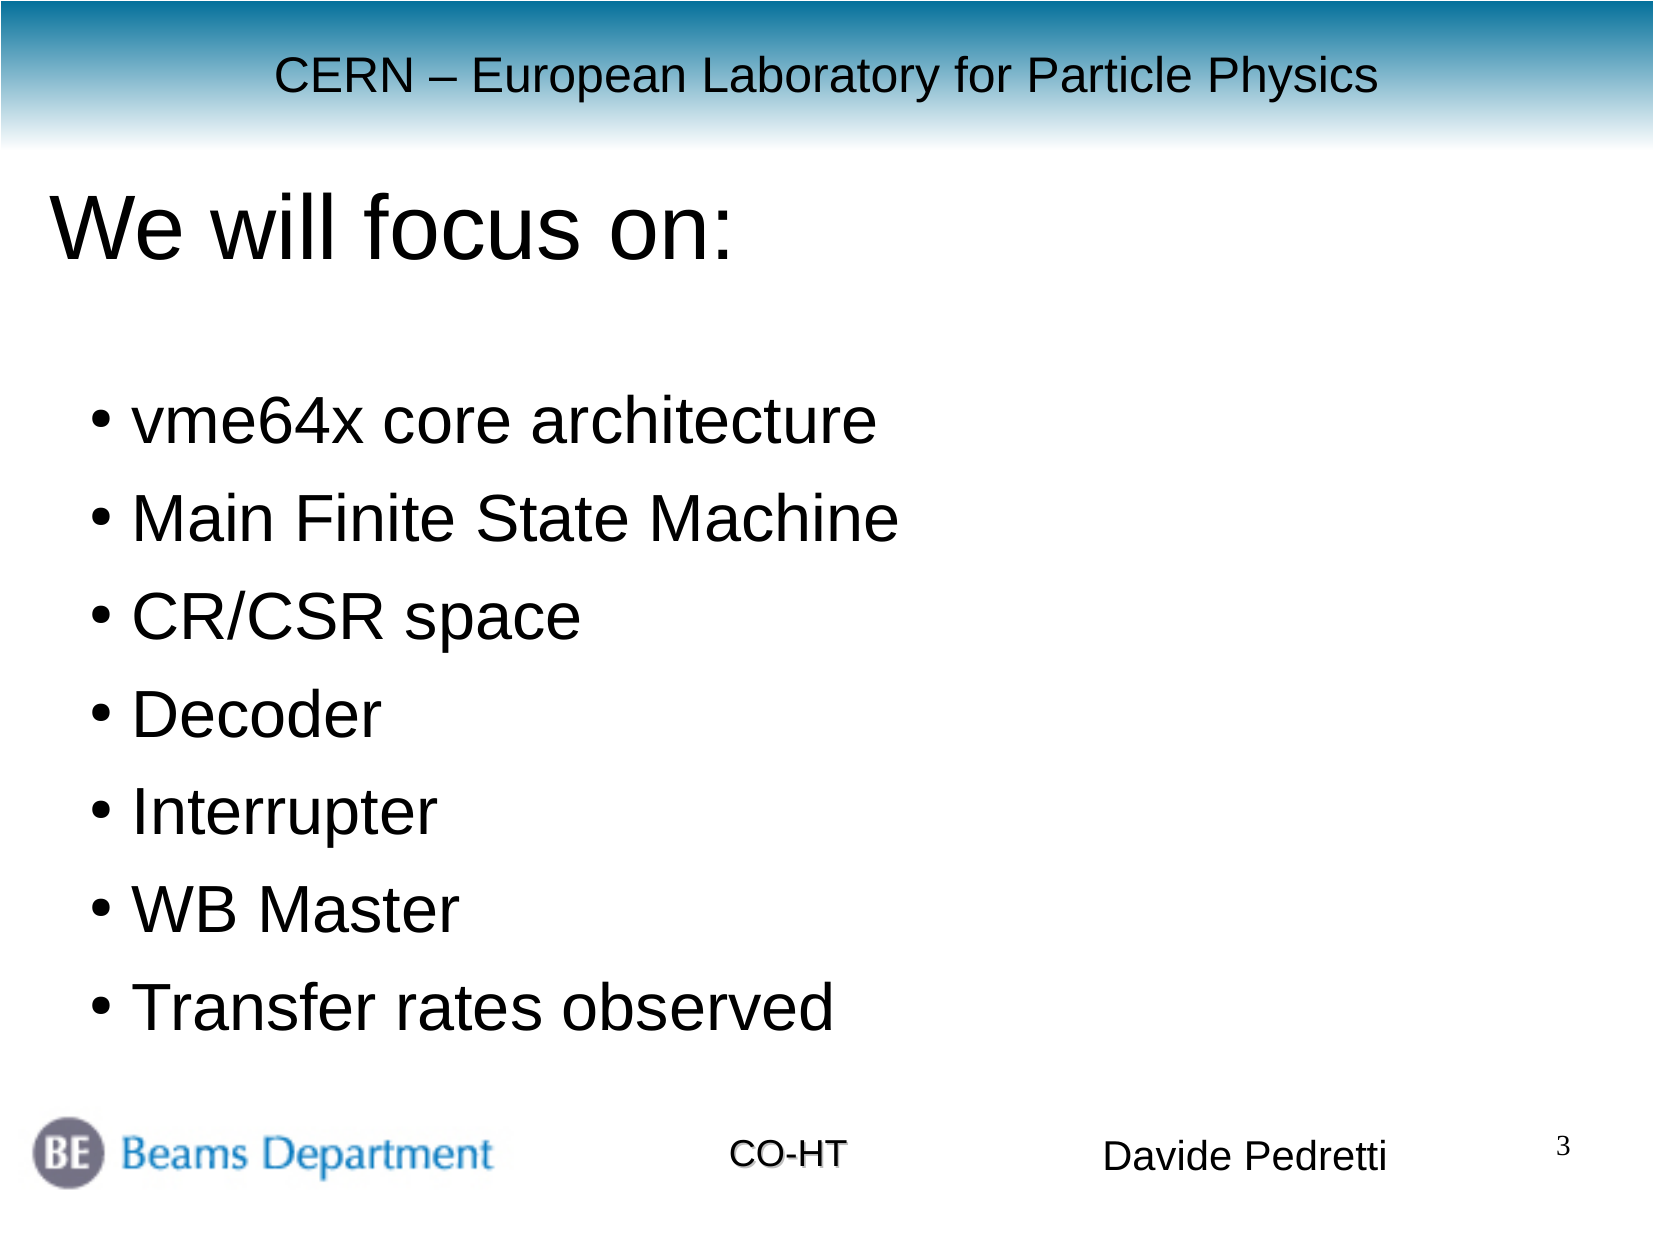

CERN – European Laboratory for Particle Physics
# We will focus on:
vme64x core architecture
Main Finite State Machine
CR/CSR space
Decoder
Interrupter
WB Master
Transfer rates observed
CO-HT
Davide Pedretti
3